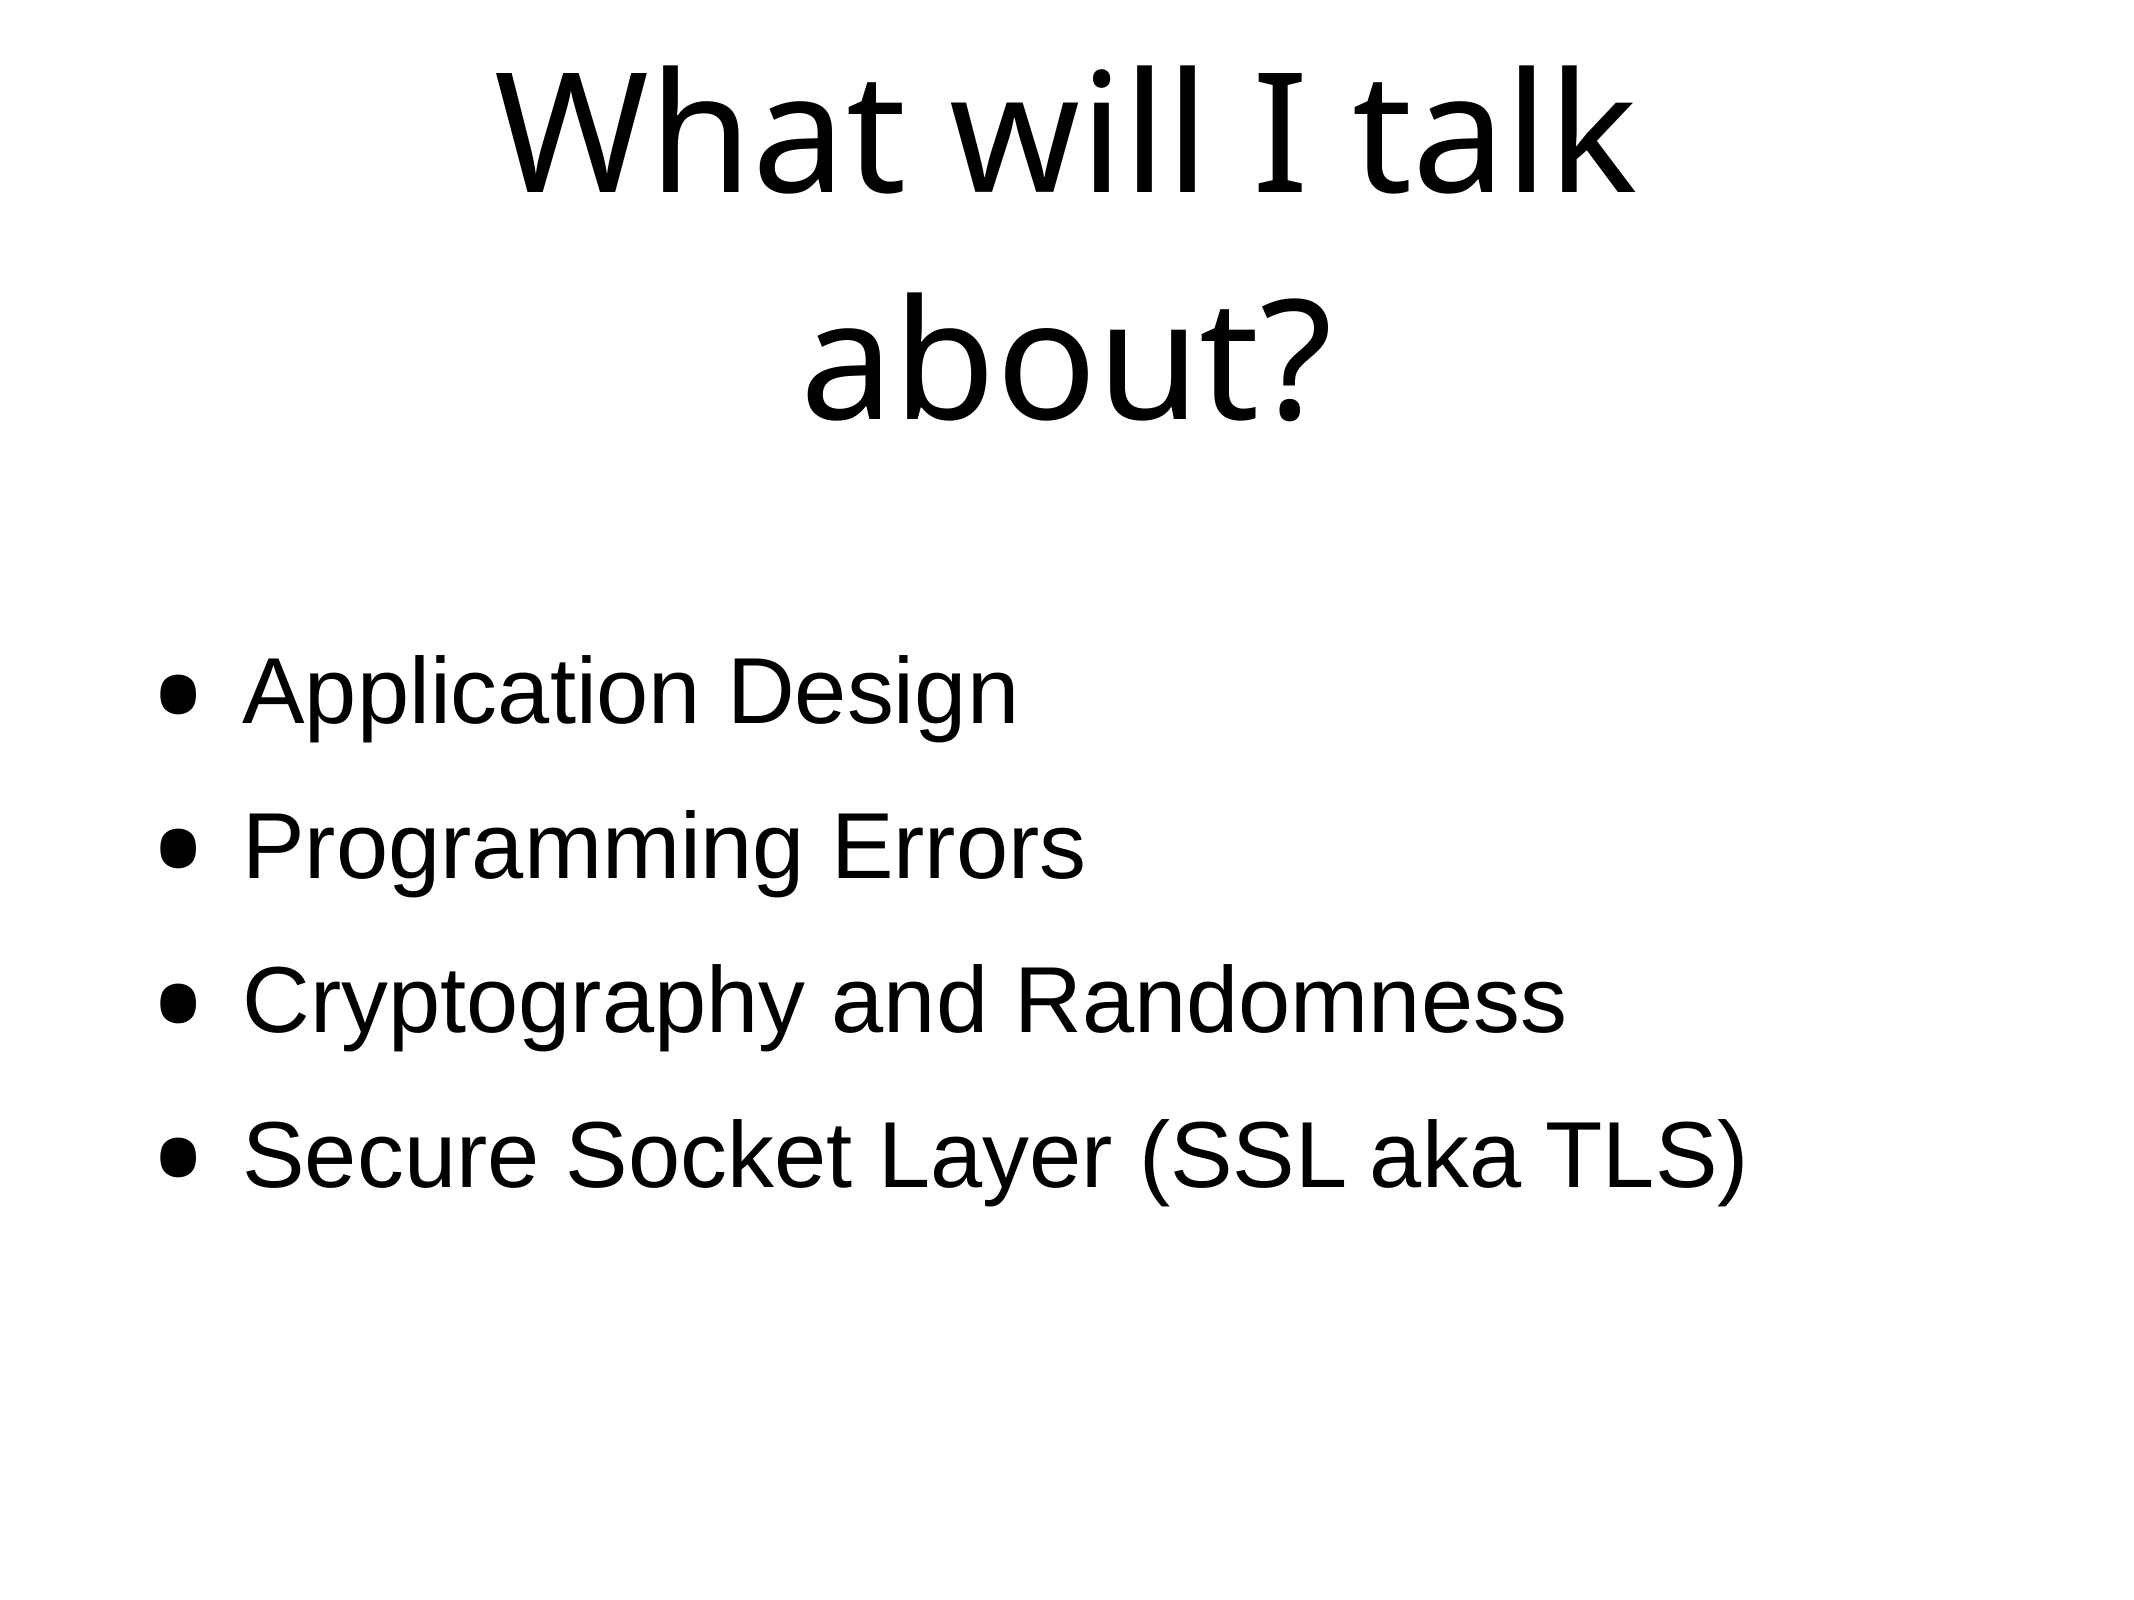

# What will I talk about?
Application Design
Programming Errors
Cryptography and Randomness
Secure Socket Layer (SSL aka TLS)